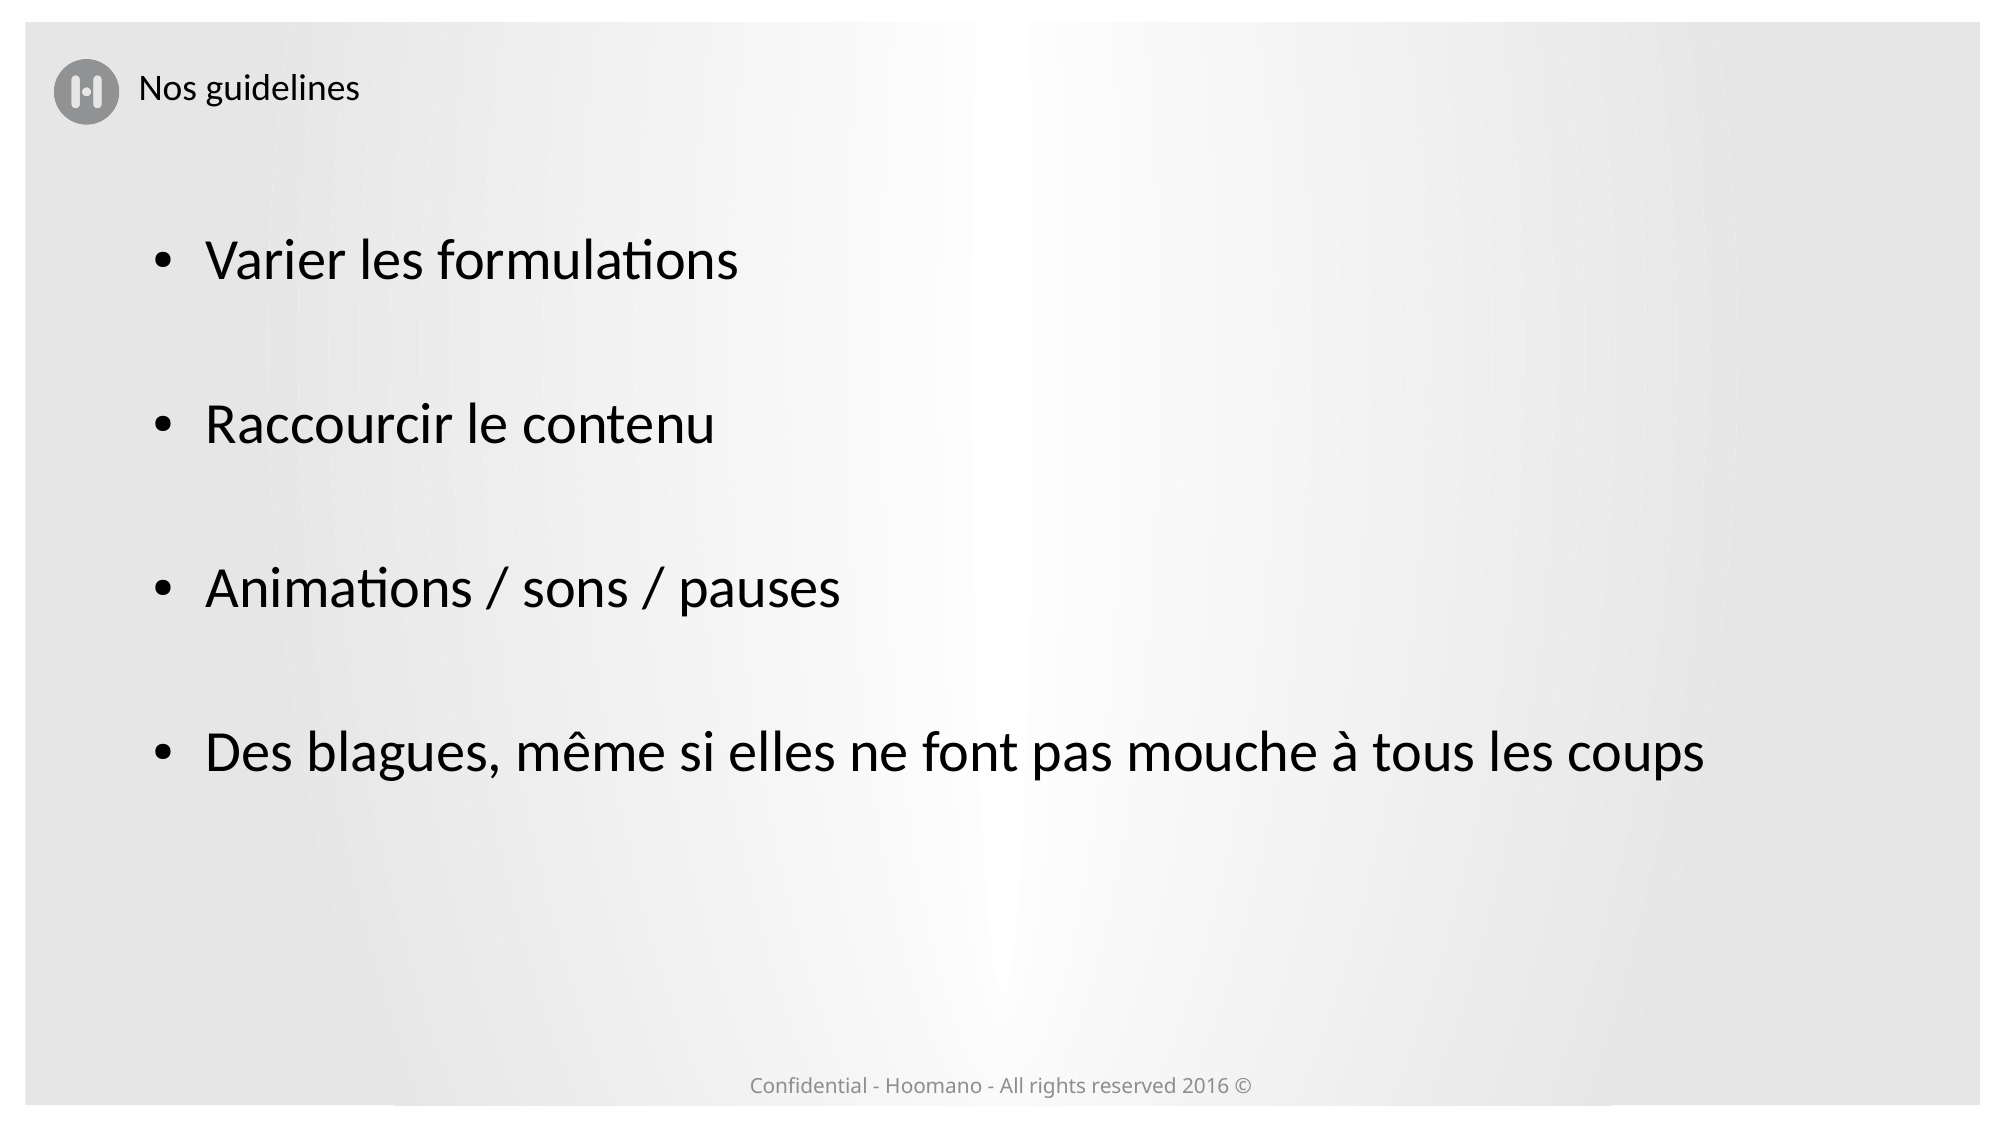

# Nos guidelines
Varier les formulations
Raccourcir le contenu
Animations / sons / pauses
Des blagues, même si elles ne font pas mouche à tous les coups